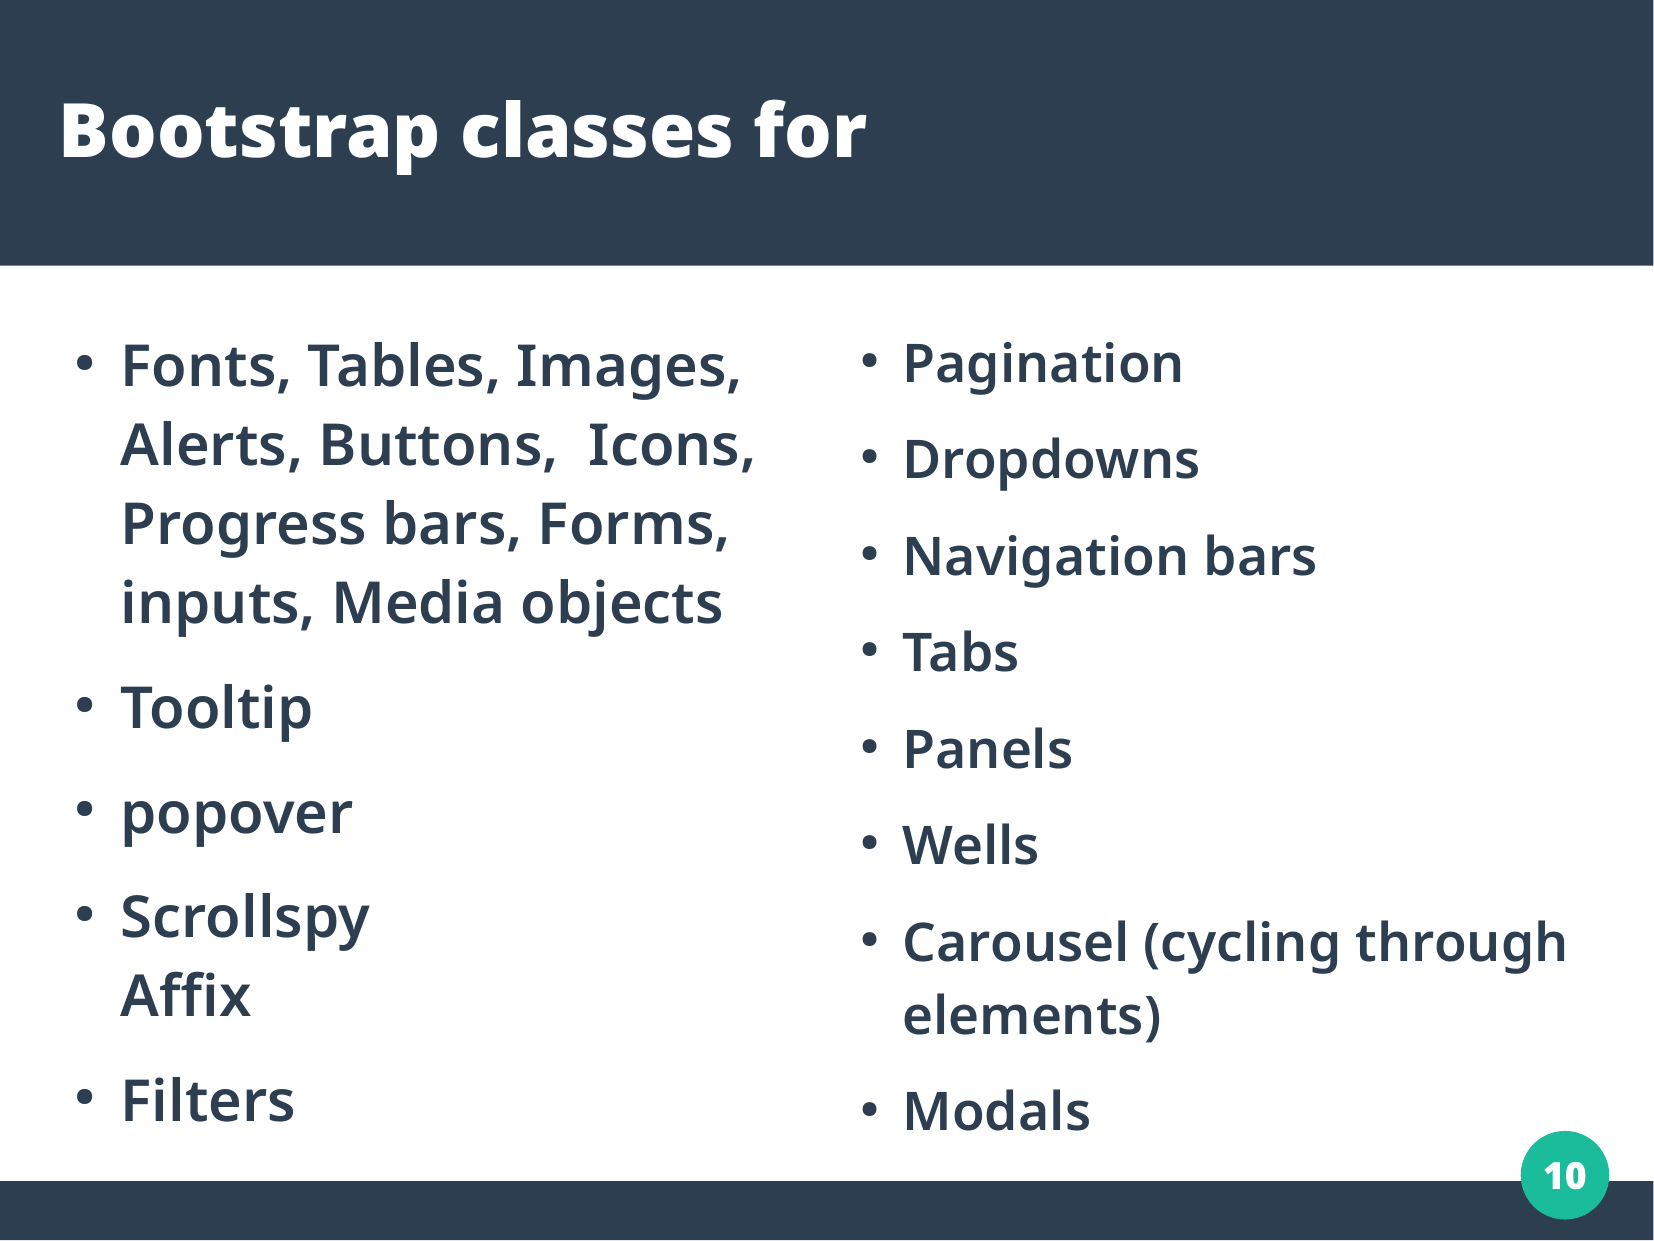

# Bootstrap classes for
Fonts, Tables, Images, Alerts, Buttons, Icons, Progress bars, Forms, inputs, Media objects
Tooltip
popover
Scrollspy
Affix
Filters
Pagination
Dropdowns
Navigation bars
Tabs
Panels
Wells
Carousel (cycling through elements)
Modals
10